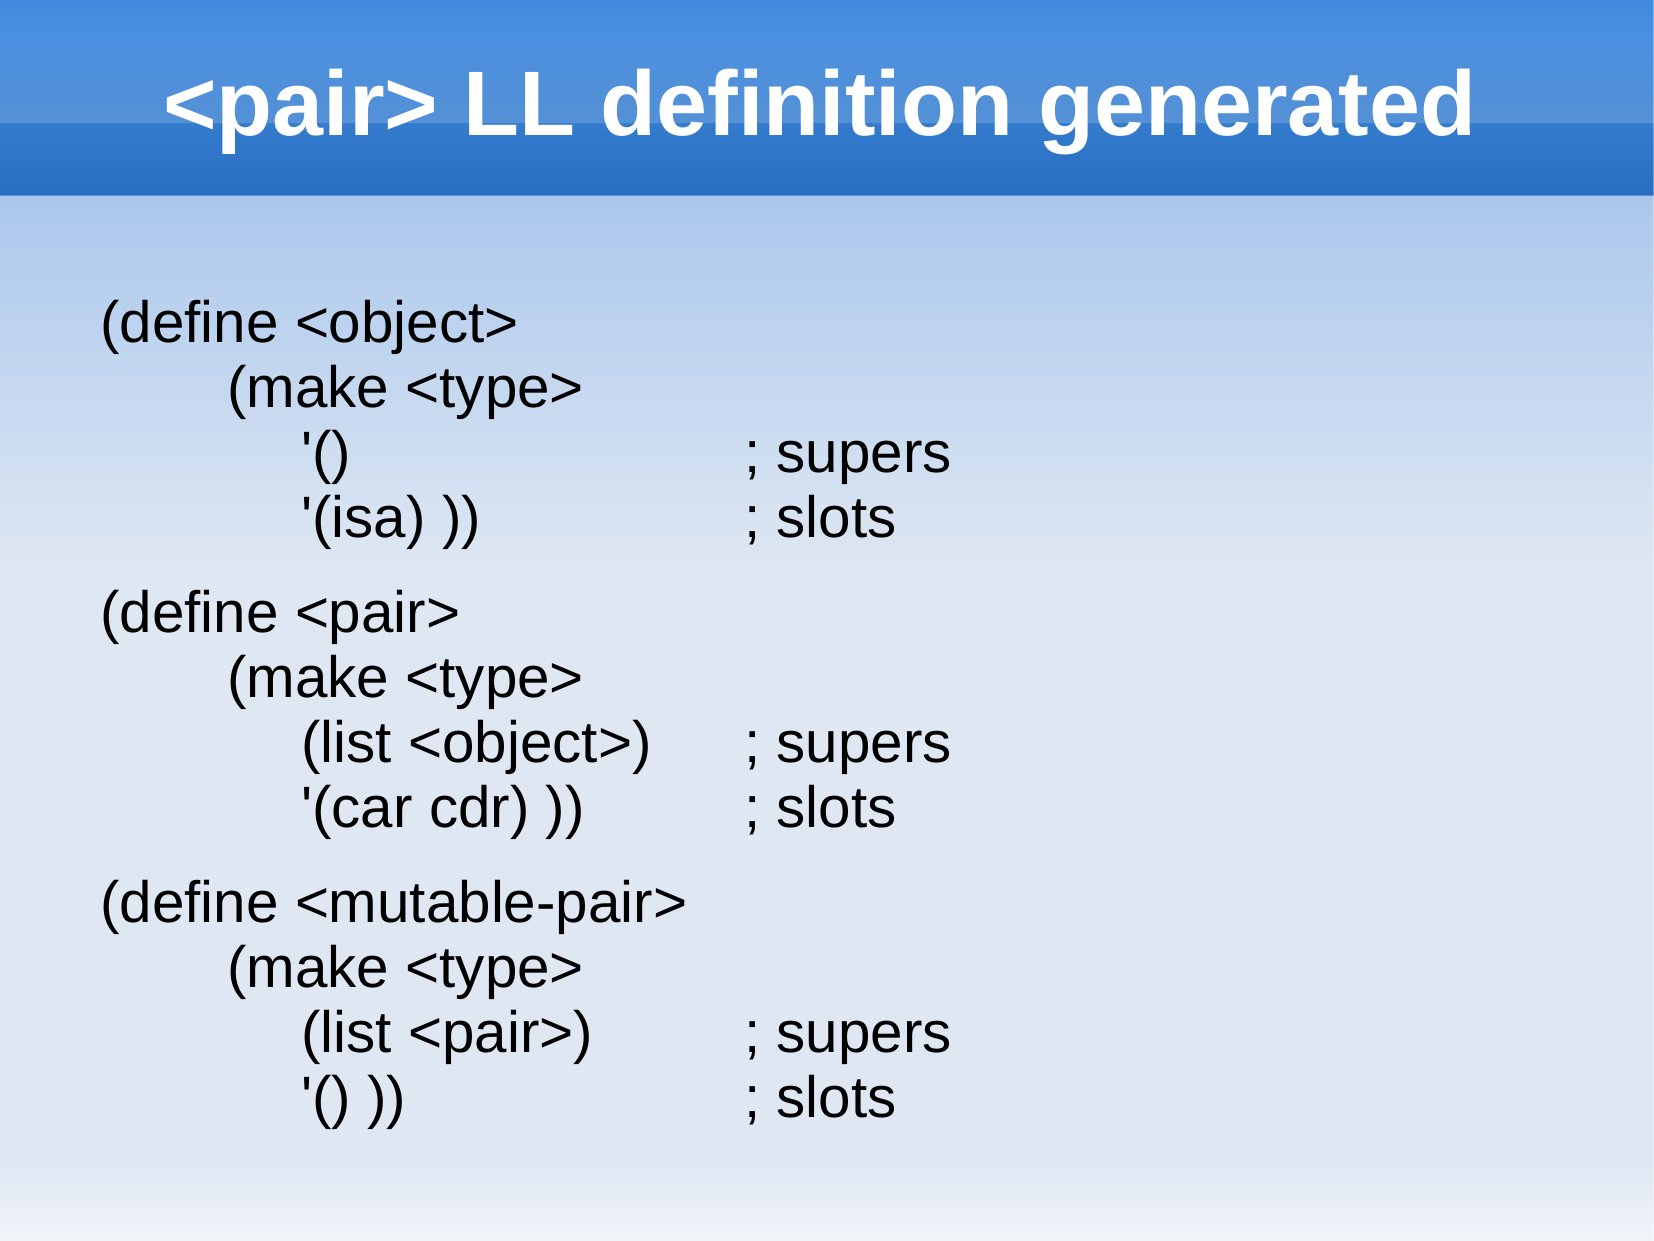

# <pair> LL definition generated
(define <object>
	(make <type>
		'()						; supers
		'(isa) ))				; slots
(define <pair>
	(make <type>
		(list <object>)		; supers
		'(car cdr) ))			; slots
(define <mutable-pair>
	(make <type>
		(list <pair>)			; supers
		'() ))					; slots